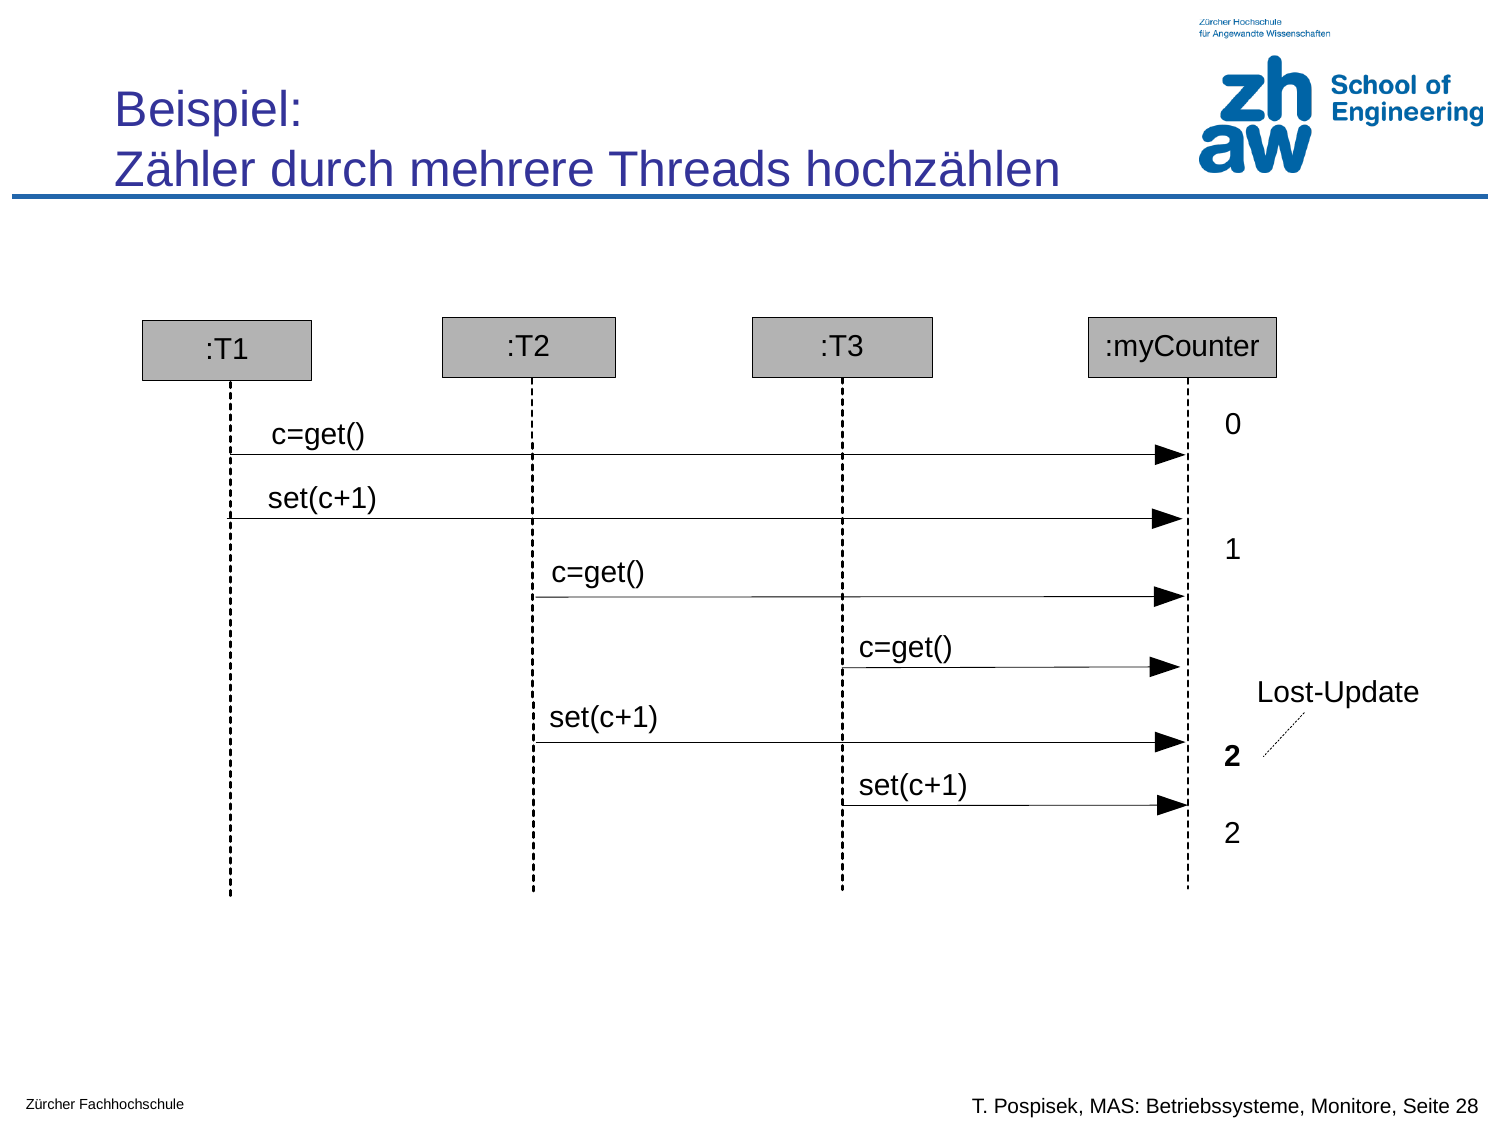

# Beispiel: Zähler durch mehrere Threads hochzählen